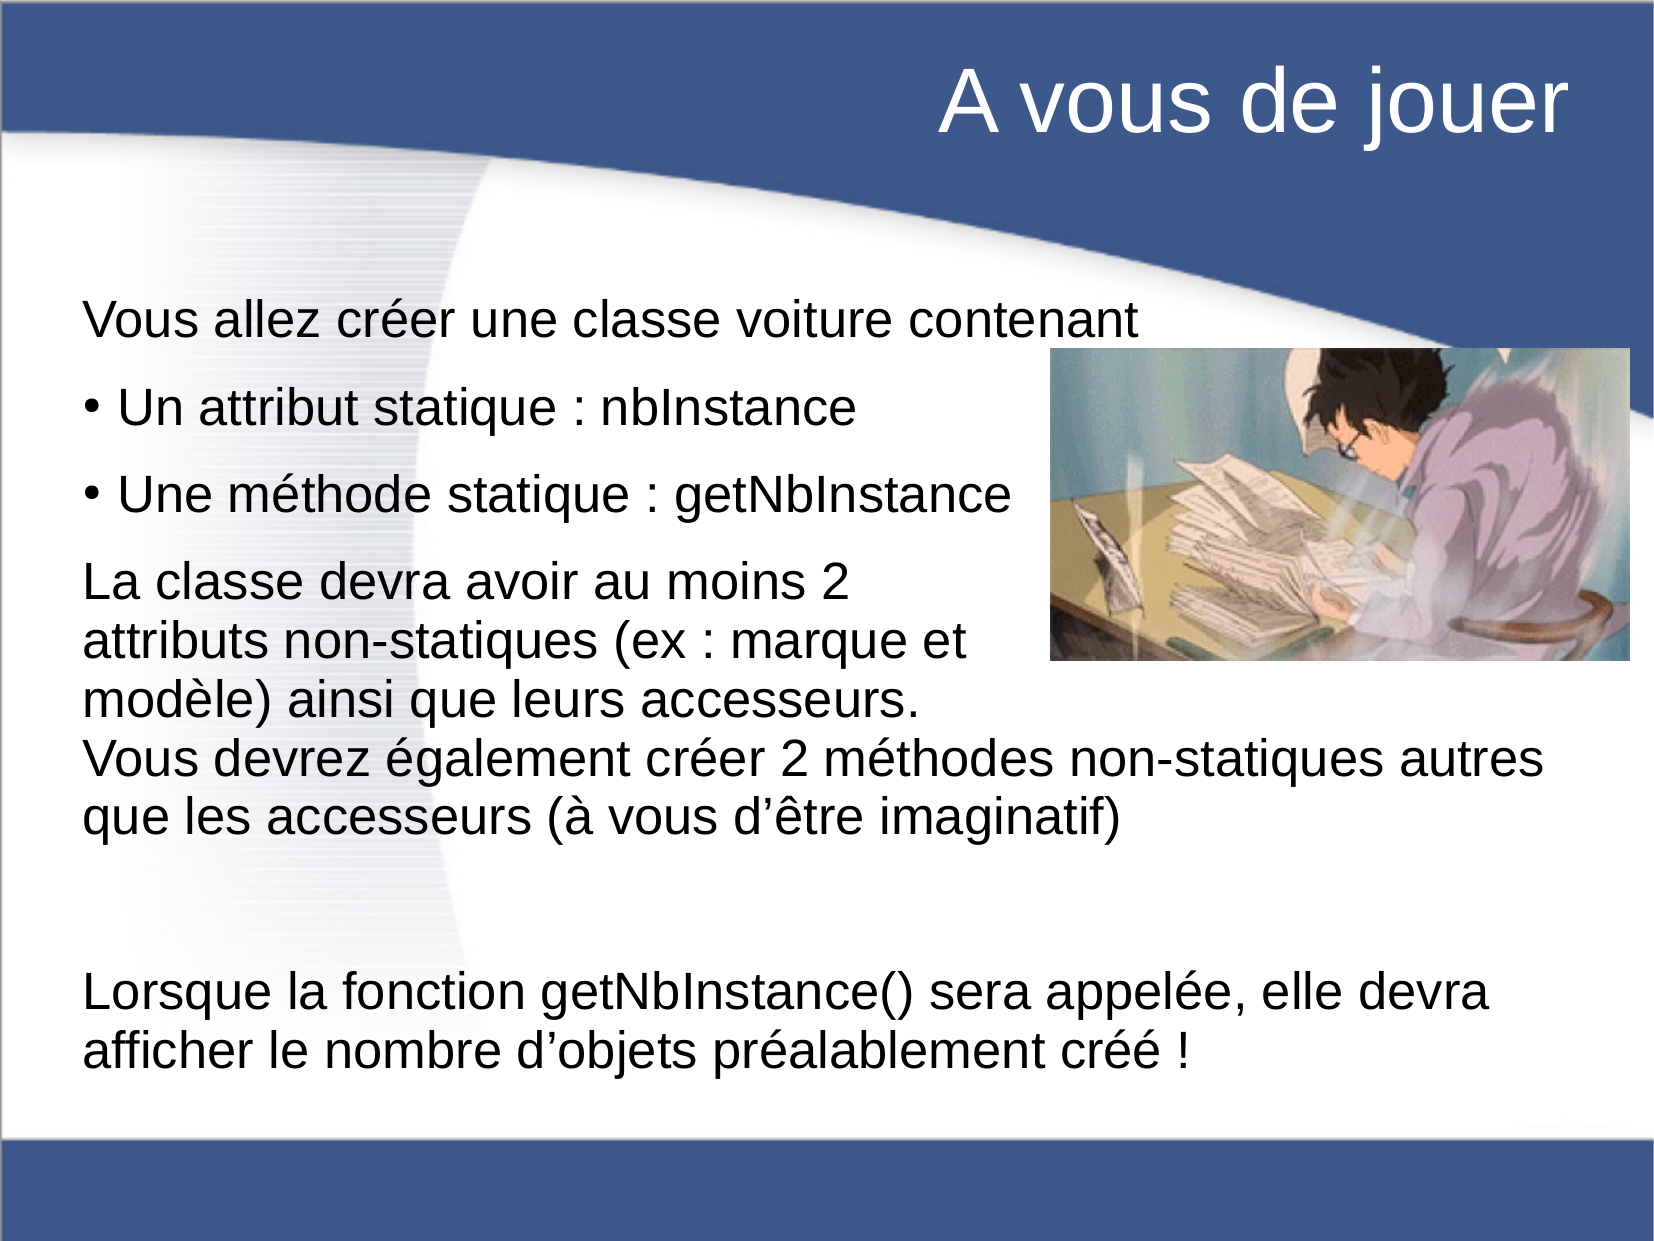

# A vous de jouer
Vous allez créer une classe voiture contenant
Un attribut statique : nbInstance
Une méthode statique : getNbInstance
La classe devra avoir au moins 2
attributs non-statiques (ex : marque et
modèle) ainsi que leurs accesseurs.
Vous devrez également créer 2 méthodes non-statiques autres que les accesseurs (à vous d’être imaginatif)
Lorsque la fonction getNbInstance() sera appelée, elle devra afficher le nombre d’objets préalablement créé !